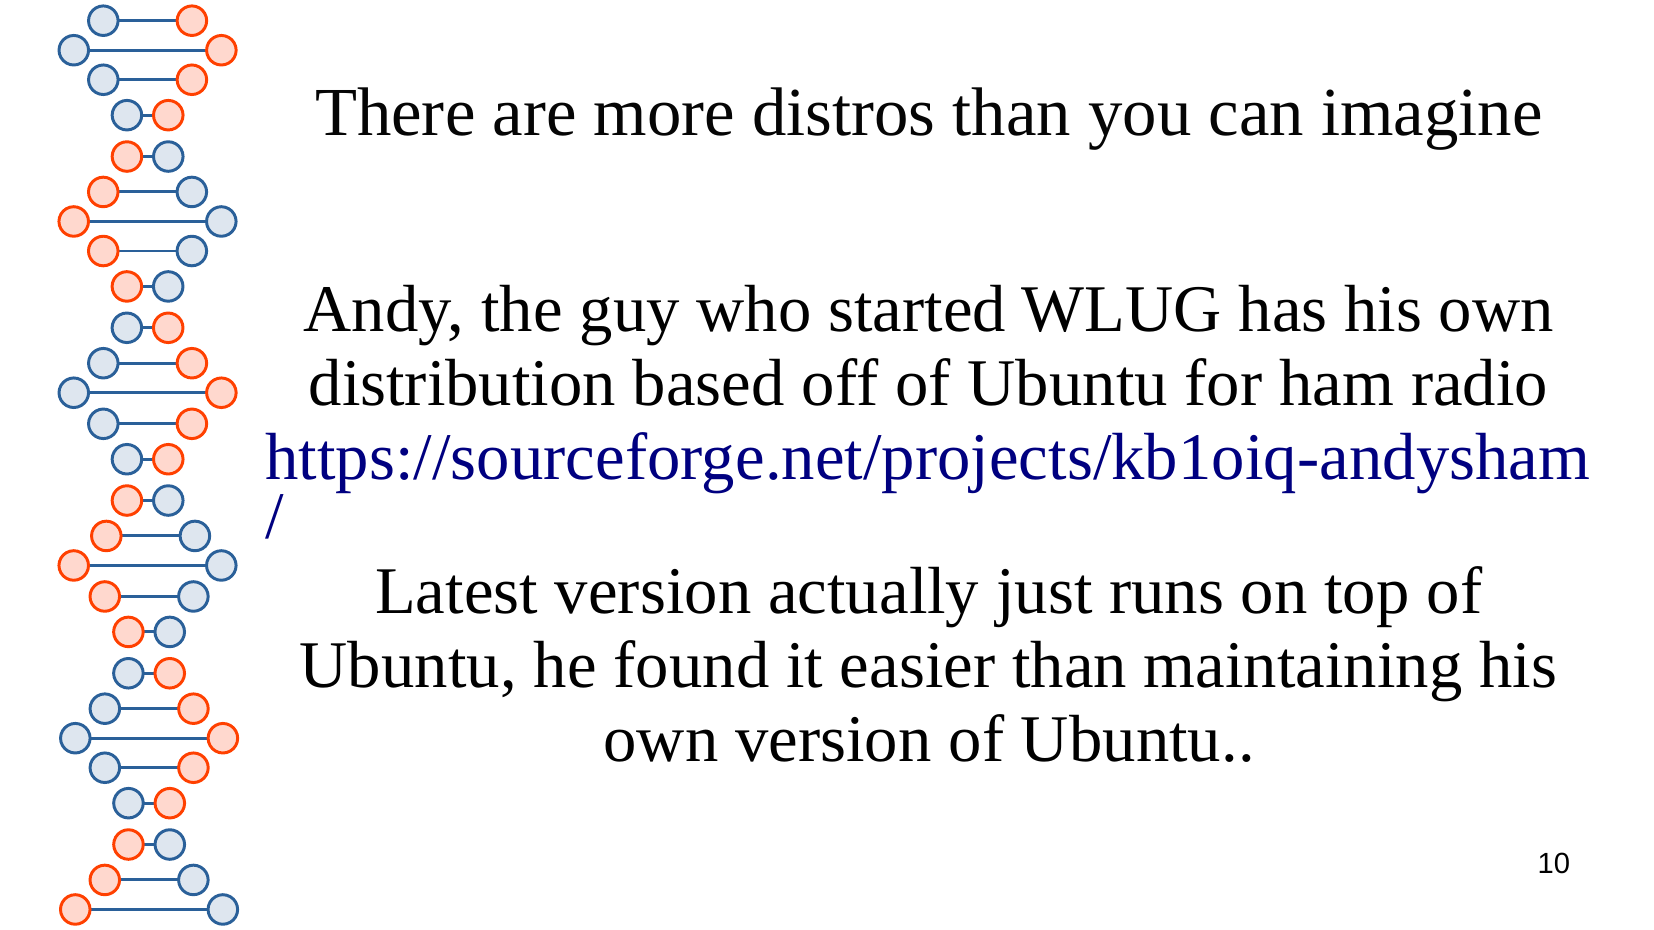

# There are more distros than you can imagine
Andy, the guy who started WLUG has his own distribution based off of Ubuntu for ham radio
https://sourceforge.net/projects/kb1oiq-andysham/
Latest version actually just runs on top of Ubuntu, he found it easier than maintaining his own version of Ubuntu..
10